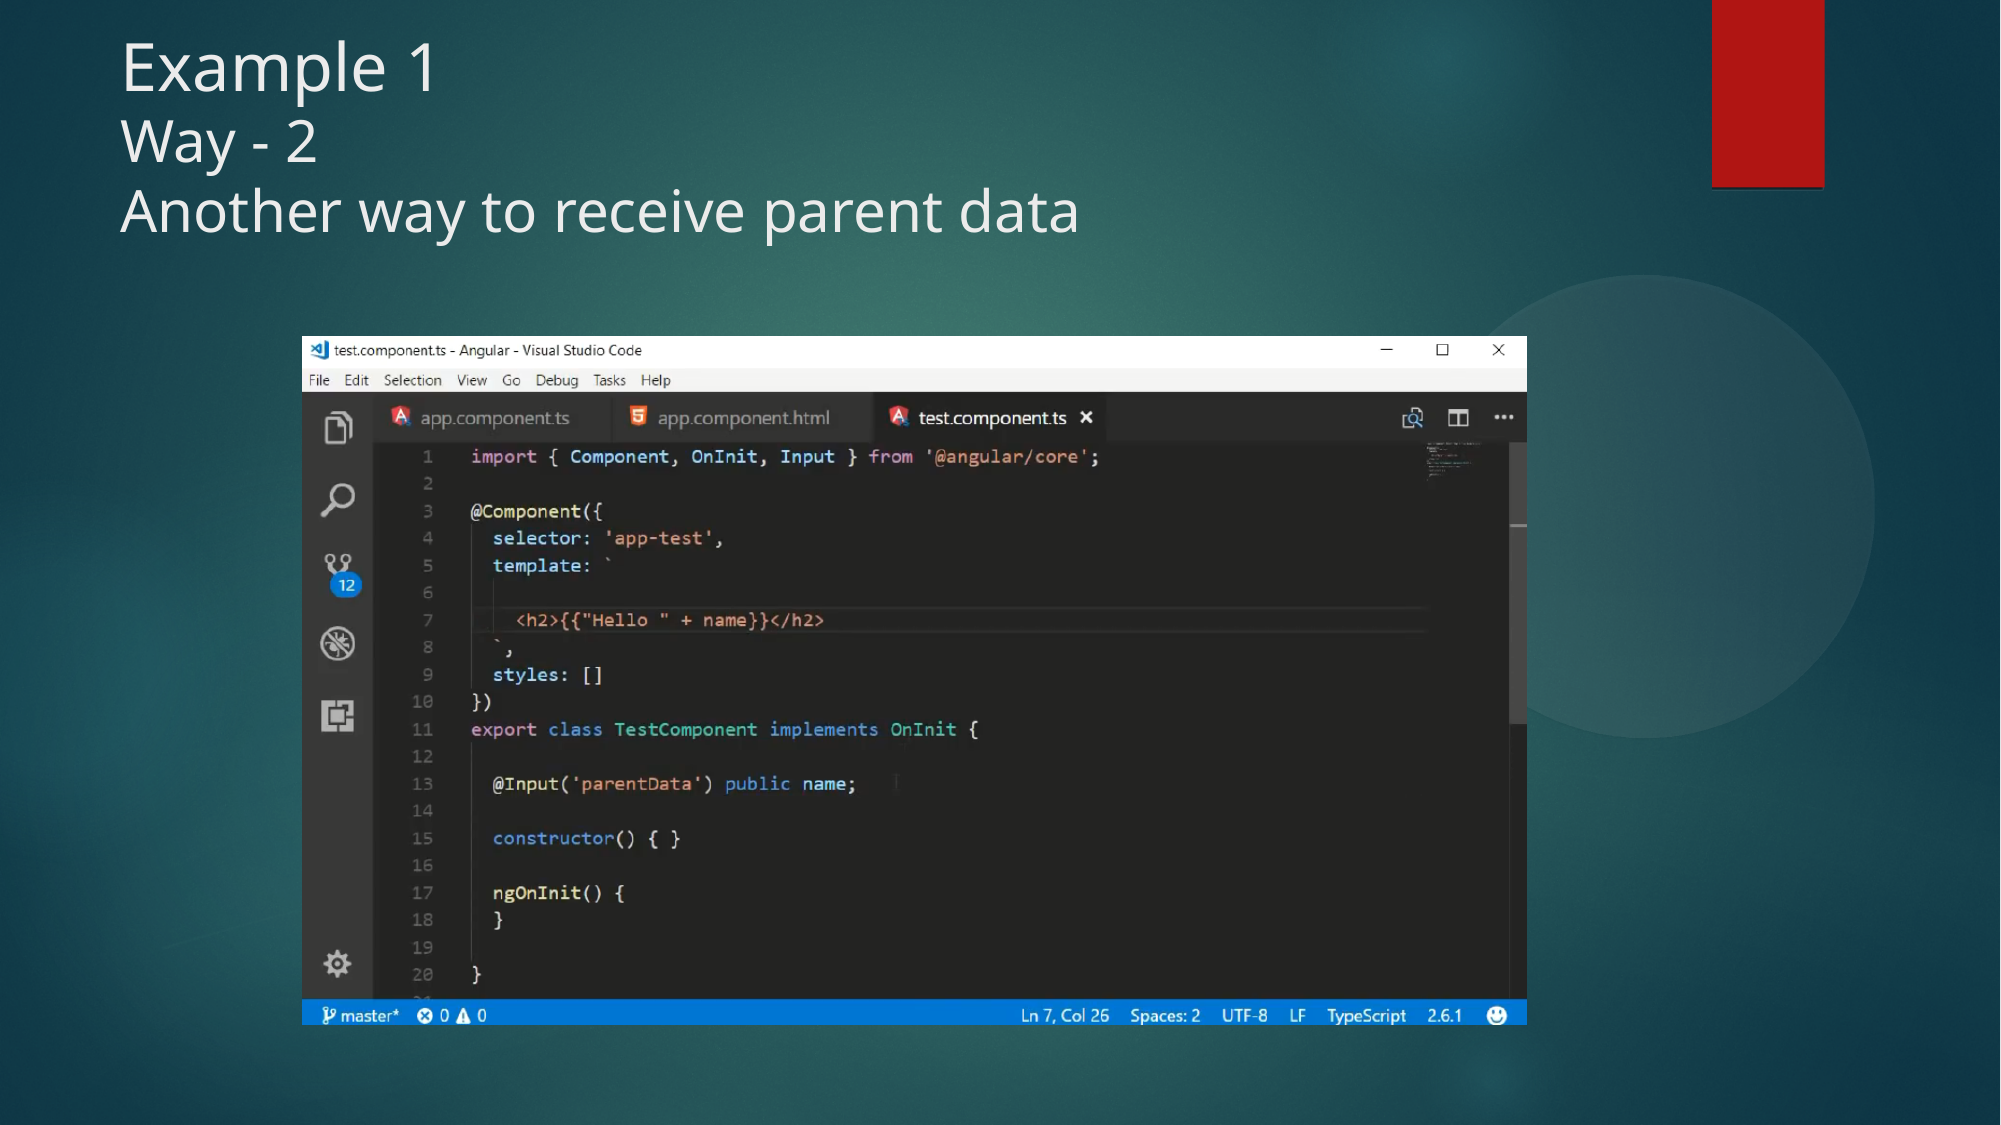

Example 1
Way - 2
Another way to receive parent data